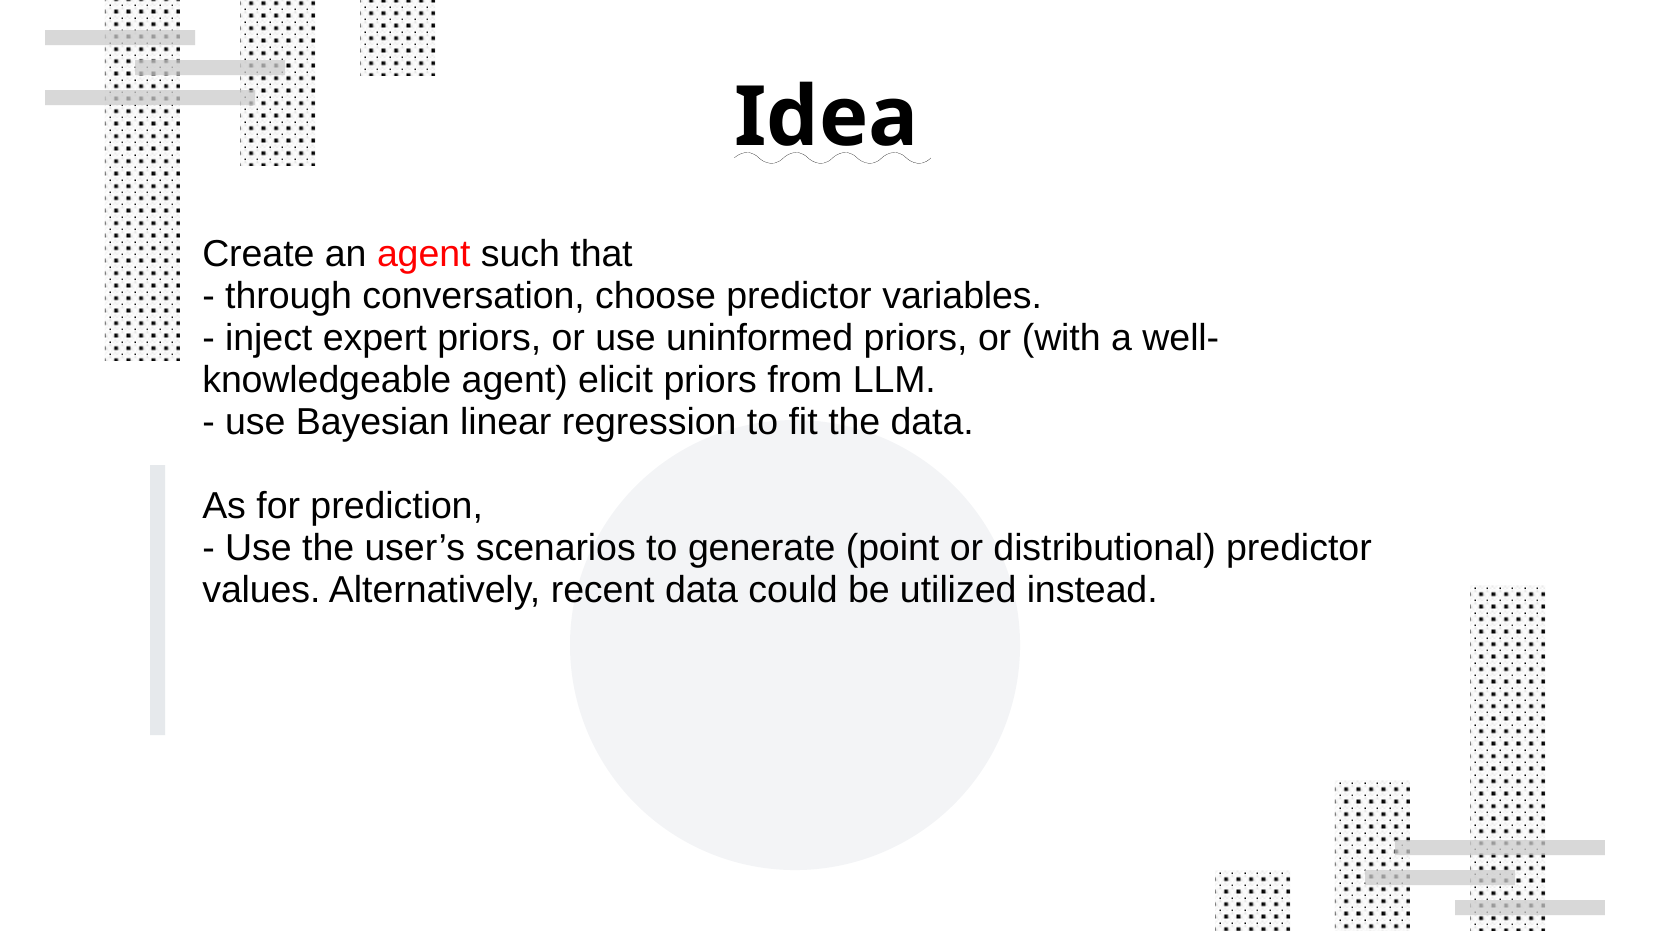

Idea
Create an agent such that
- through conversation, choose predictor variables.
- inject expert priors, or use uninformed priors, or (with a well-knowledgeable agent) elicit priors from LLM.
- use Bayesian linear regression to fit the data.
As for prediction,
- Use the user’s scenarios to generate (point or distributional) predictor values. Alternatively, recent data could be utilized instead.